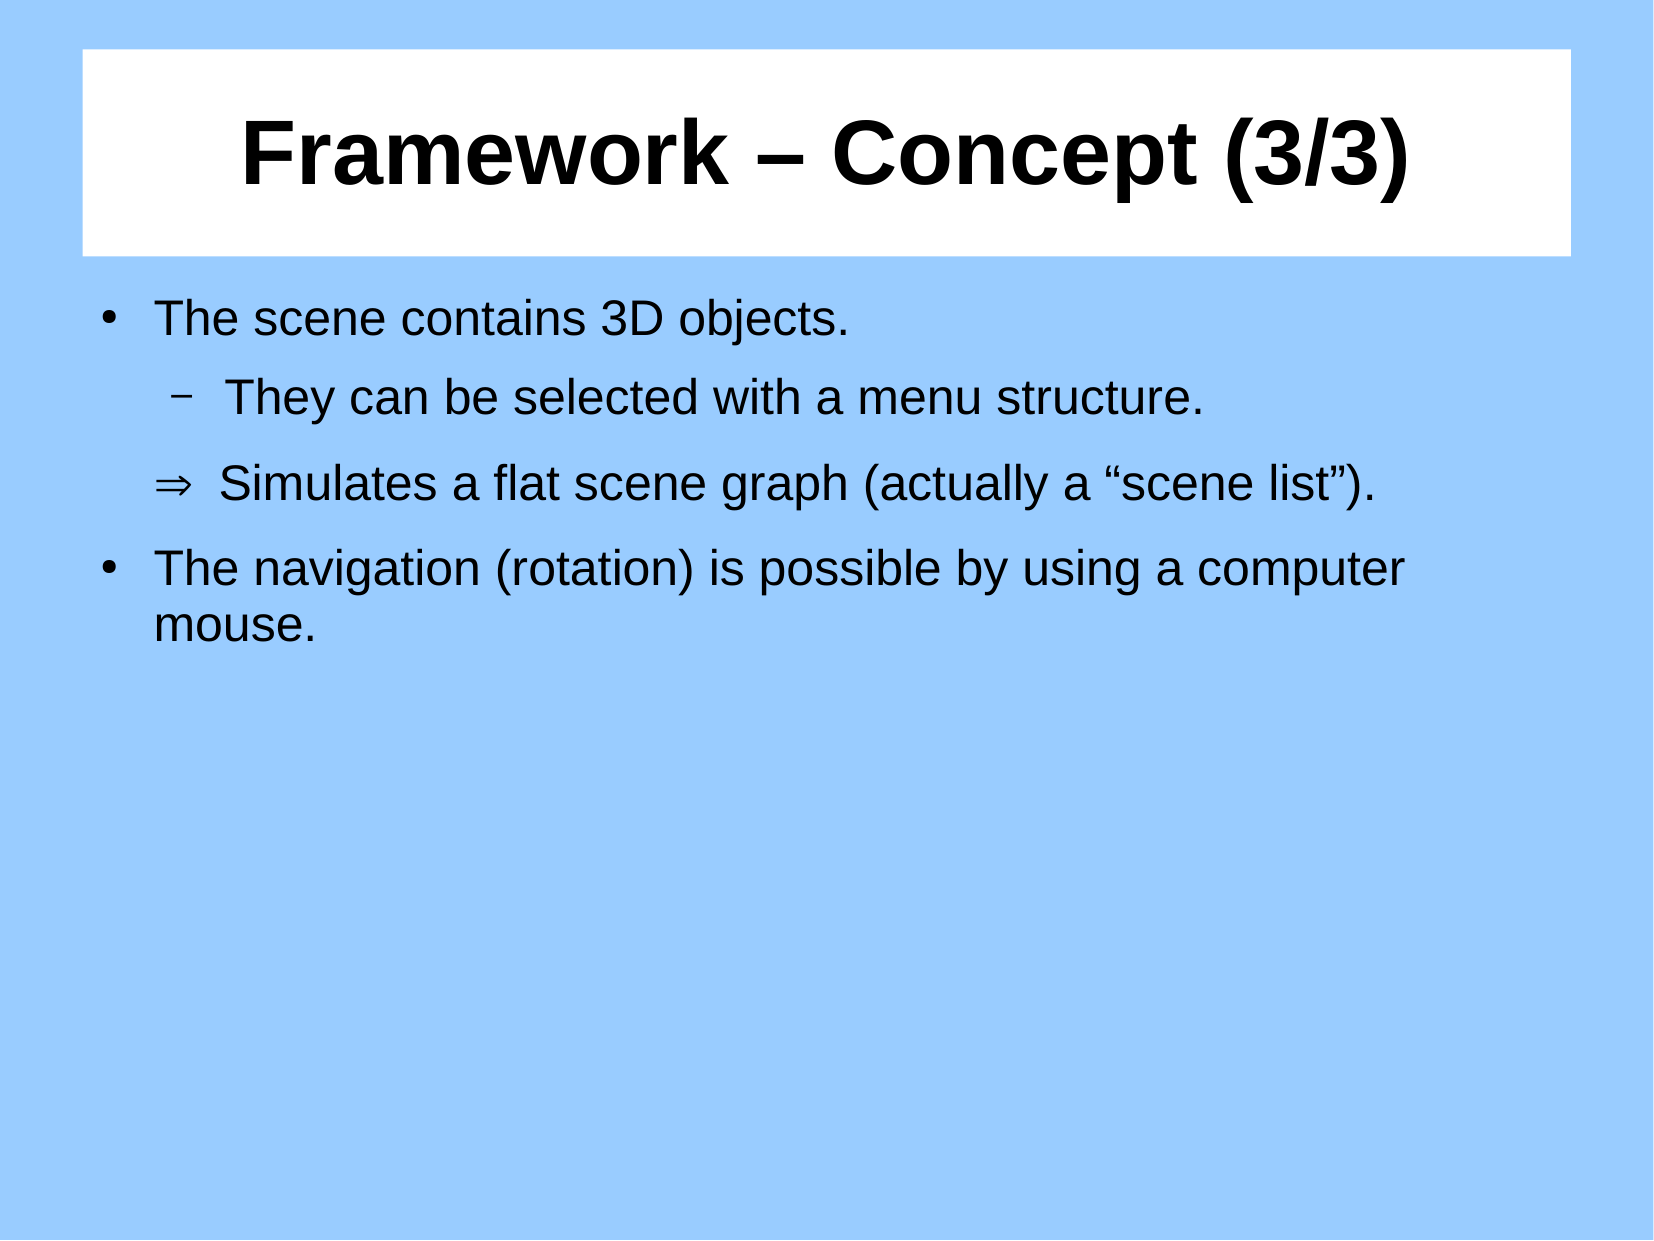

# Framework – Concept (3/3)
The scene contains 3D objects.
They can be selected with a menu structure.
 Simulates a flat scene graph (actually a “scene list”).
The navigation (rotation) is possible by using a computer mouse.